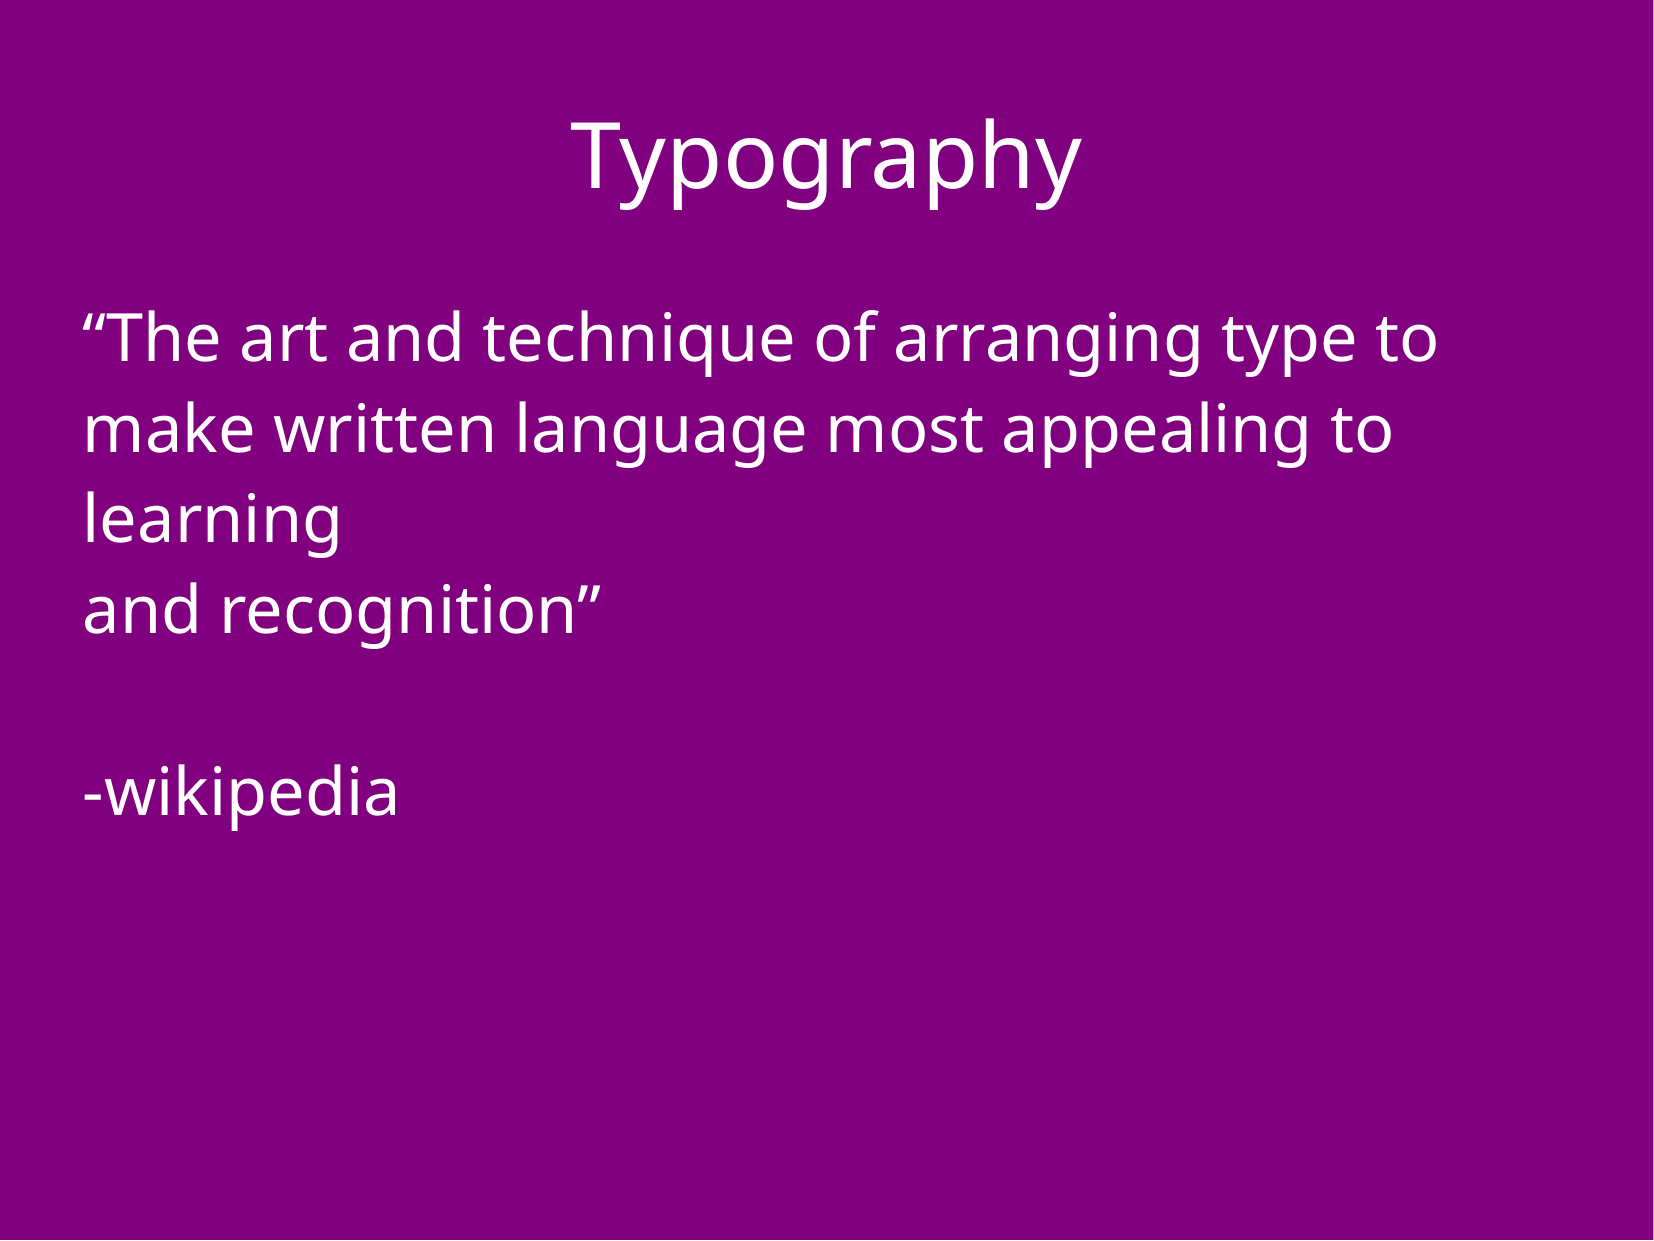

# Typography
“The art and technique of arranging type to make written language most appealing to learning
and recognition”
-wikipedia